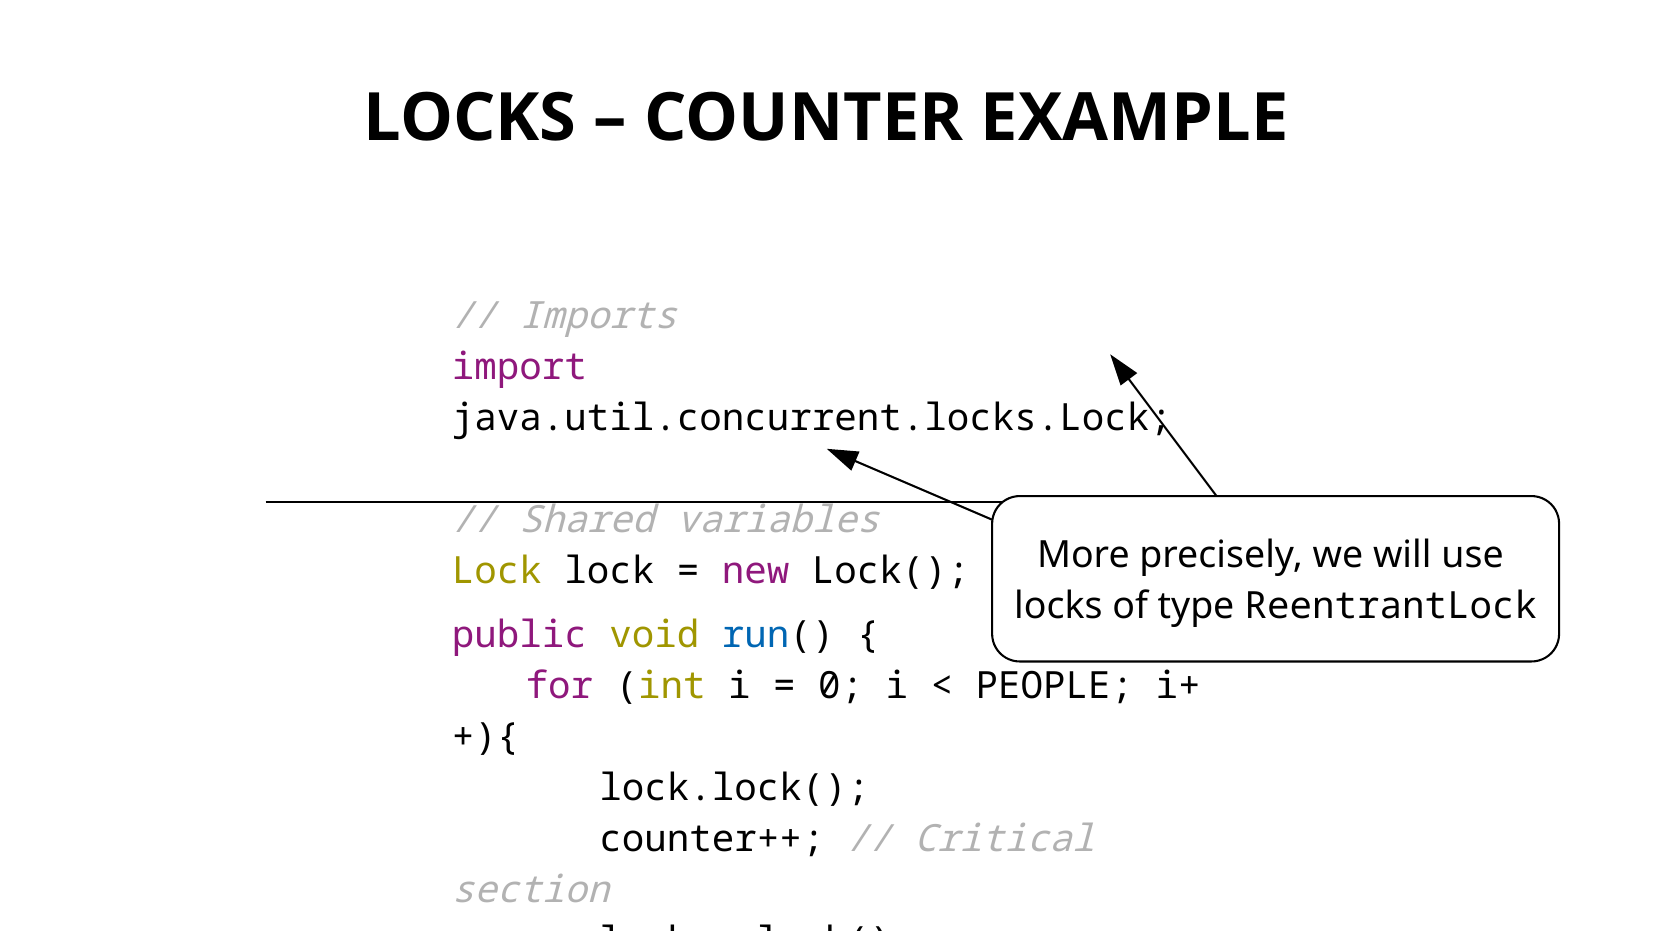

# LOCKS – COUNTER EXAMPLE
// Imports
import java.util.concurrent.locks.Lock;
// Shared variables
Lock lock = new Lock();
More precisely, we will use
locks of type ReentrantLock
public void run() {
	for (int i = 0; i < PEOPLE; i++){
		lock.lock();
		counter++; // Critical section
		lock.unlock();
	}
}